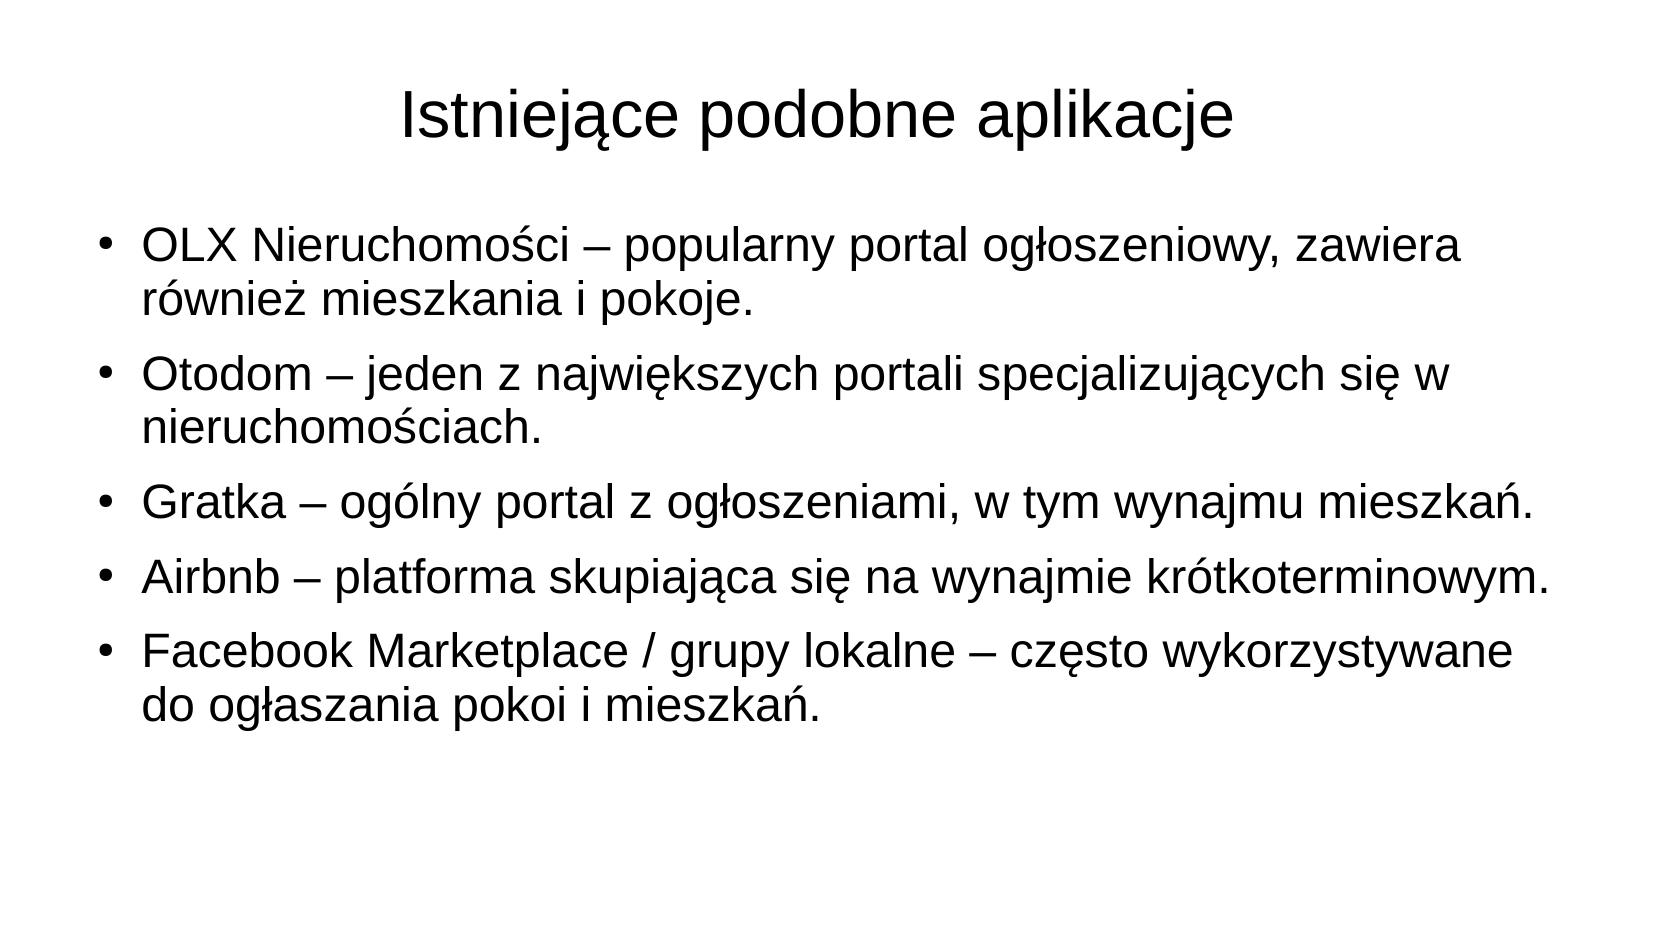

# Istniejące podobne aplikacje
OLX Nieruchomości – popularny portal ogłoszeniowy, zawiera również mieszkania i pokoje.
Otodom – jeden z największych portali specjalizujących się w nieruchomościach.
Gratka – ogólny portal z ogłoszeniami, w tym wynajmu mieszkań.
Airbnb – platforma skupiająca się na wynajmie krótkoterminowym.
Facebook Marketplace / grupy lokalne – często wykorzystywane do ogłaszania pokoi i mieszkań.